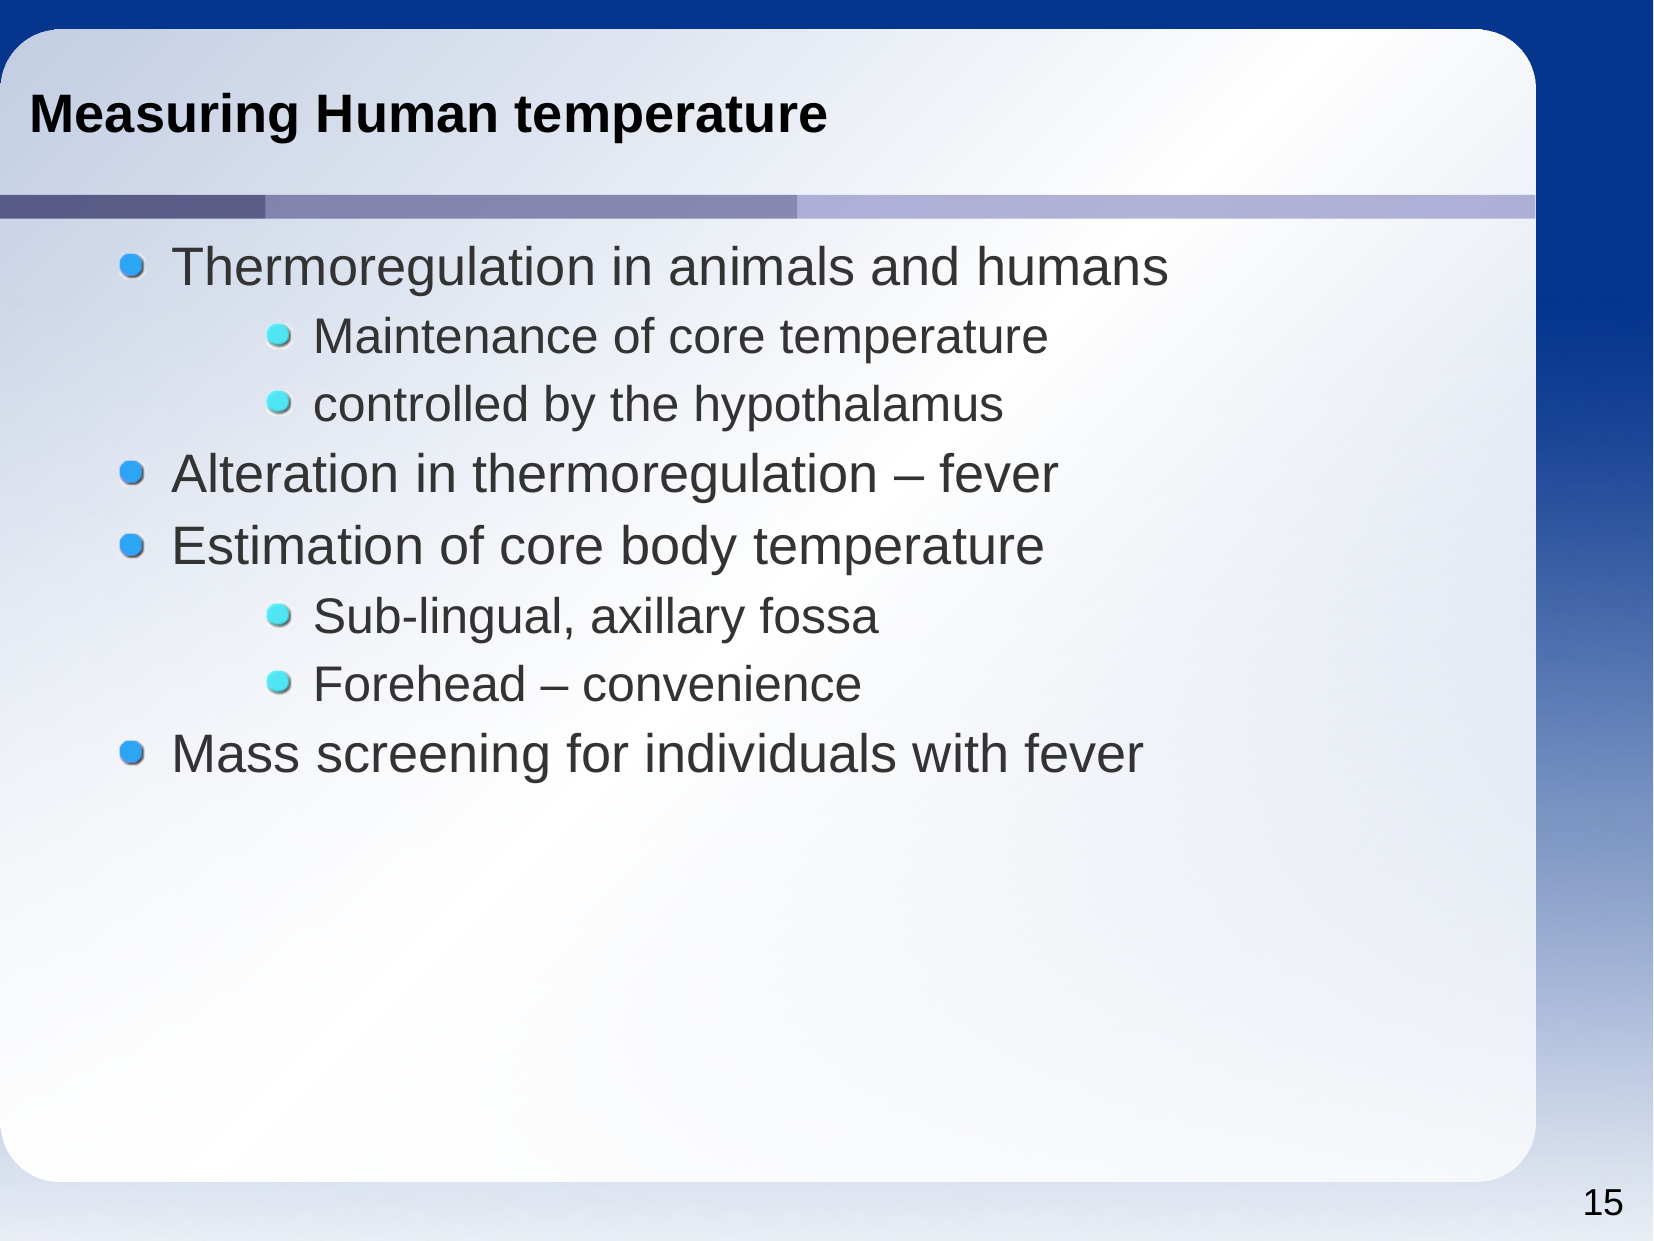

# Measuring Human temperature
Thermoregulation in animals and humans
Maintenance of core temperature
controlled by the hypothalamus
Alteration in thermoregulation – fever
Estimation of core body temperature
Sub-lingual, axillary fossa
Forehead – convenience
Mass screening for individuals with fever
15